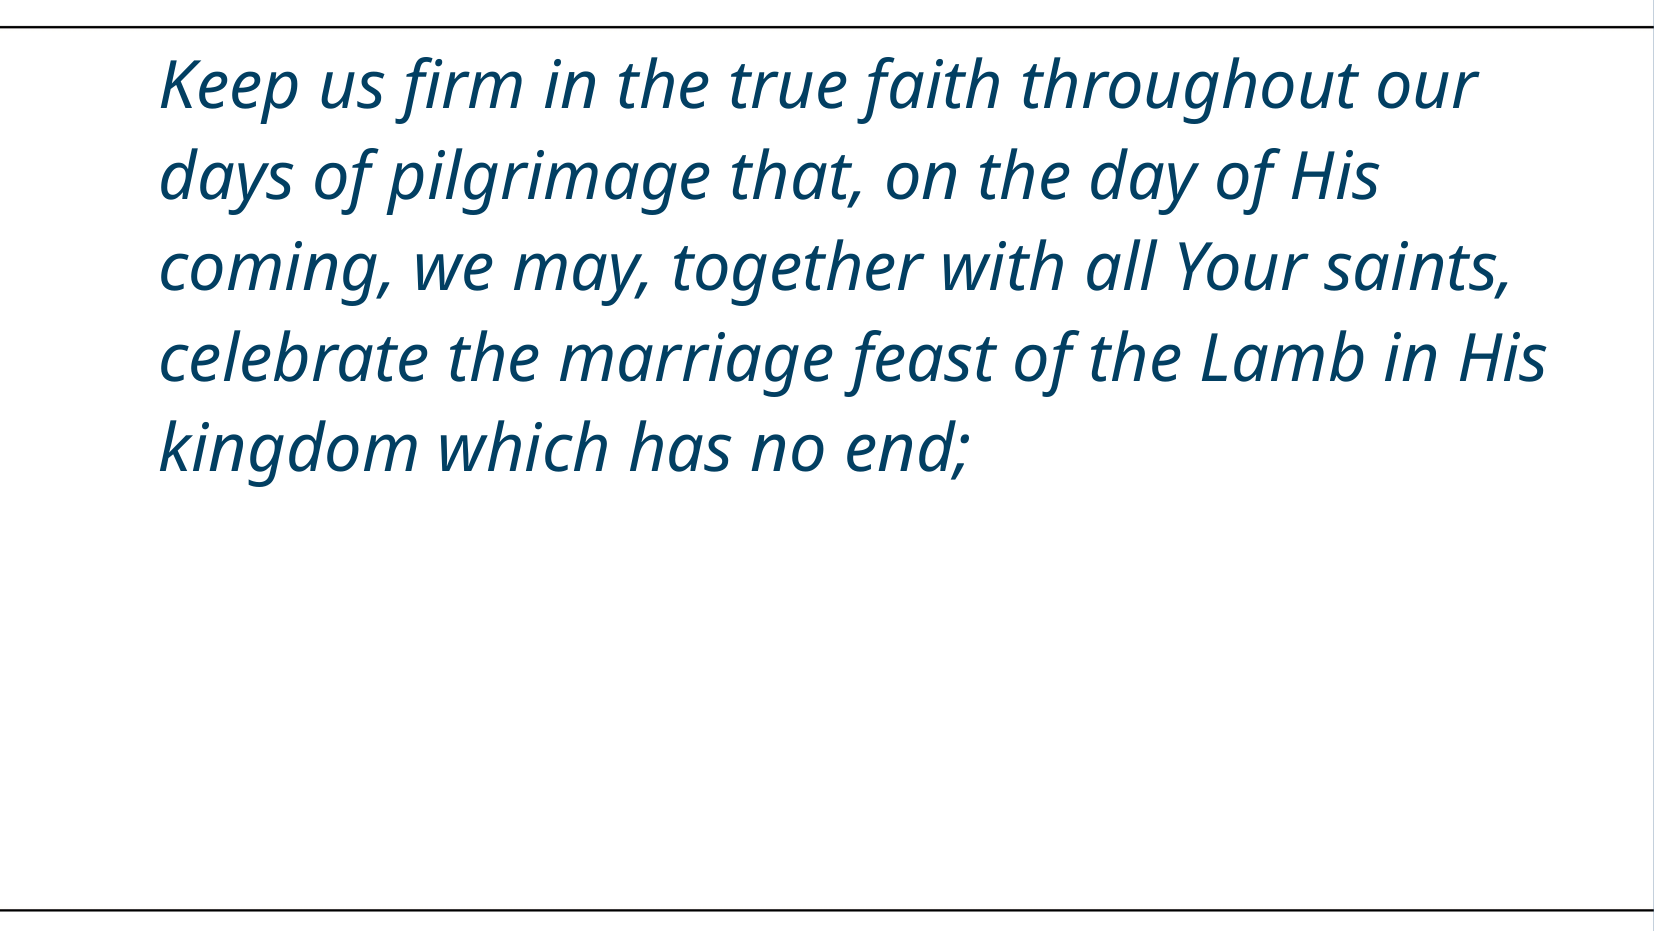

Keep us firm in the true faith throughout our
 days of pilgrimage that, on the day of His
 coming, we may, together with all Your saints,
 celebrate the marriage feast of the Lamb in His
 kingdom which has no end;